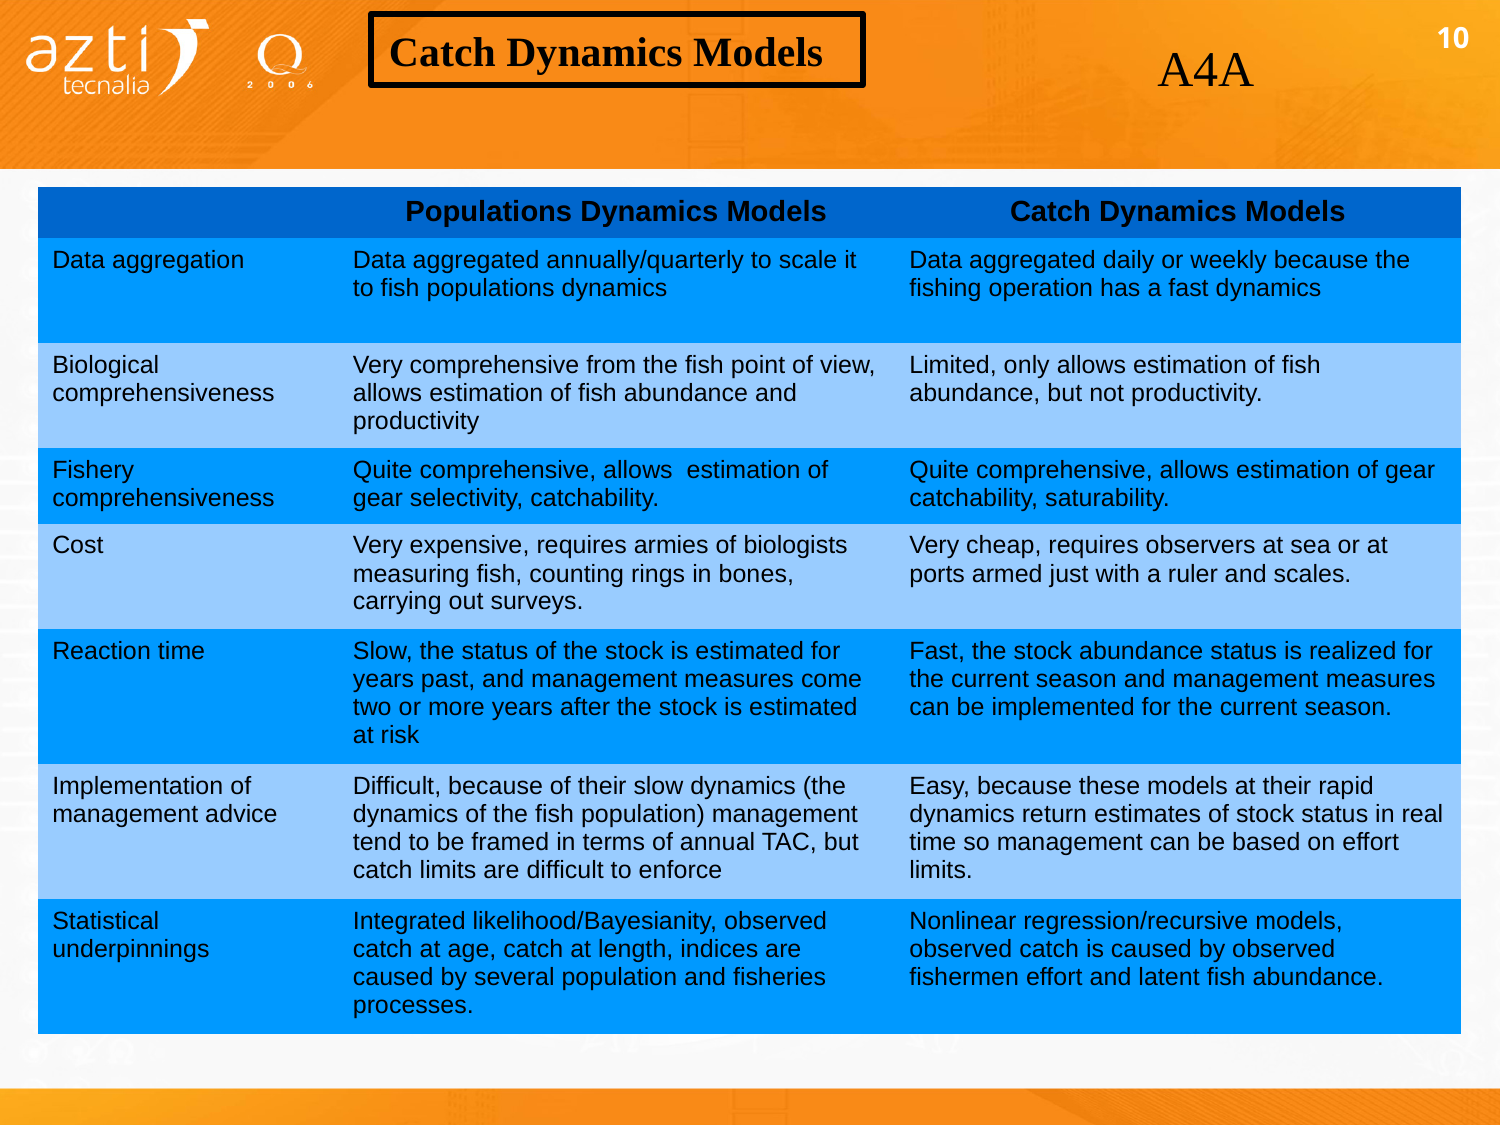

Catch Dynamics Models
A4A
| | Populations Dynamics Models | Catch Dynamics Models |
| --- | --- | --- |
| Data aggregation | Data aggregated annually/quarterly to scale it to fish populations dynamics | Data aggregated daily or weekly because the fishing operation has a fast dynamics |
| Biological comprehensiveness | Very comprehensive from the fish point of view, allows estimation of fish abundance and productivity | Limited, only allows estimation of fish abundance, but not productivity. |
| Fishery comprehensiveness | Quite comprehensive, allows estimation of gear selectivity, catchability. | Quite comprehensive, allows estimation of gear catchability, saturability. |
| Cost | Very expensive, requires armies of biologists measuring fish, counting rings in bones, carrying out surveys. | Very cheap, requires observers at sea or at ports armed just with a ruler and scales. |
| Reaction time | Slow, the status of the stock is estimated for years past, and management measures come two or more years after the stock is estimated at risk | Fast, the stock abundance status is realized for the current season and management measures can be implemented for the current season. |
| Implementation of management advice | Difficult, because of their slow dynamics (the dynamics of the fish population) management tend to be framed in terms of annual TAC, but catch limits are difficult to enforce | Easy, because these models at their rapid dynamics return estimates of stock status in real time so management can be based on effort limits. |
| Statistical underpinnings | Integrated likelihood/Bayesianity, observed catch at age, catch at length, indices are caused by several population and fisheries processes. | Nonlinear regression/recursive models, observed catch is caused by observed fishermen effort and latent fish abundance. |